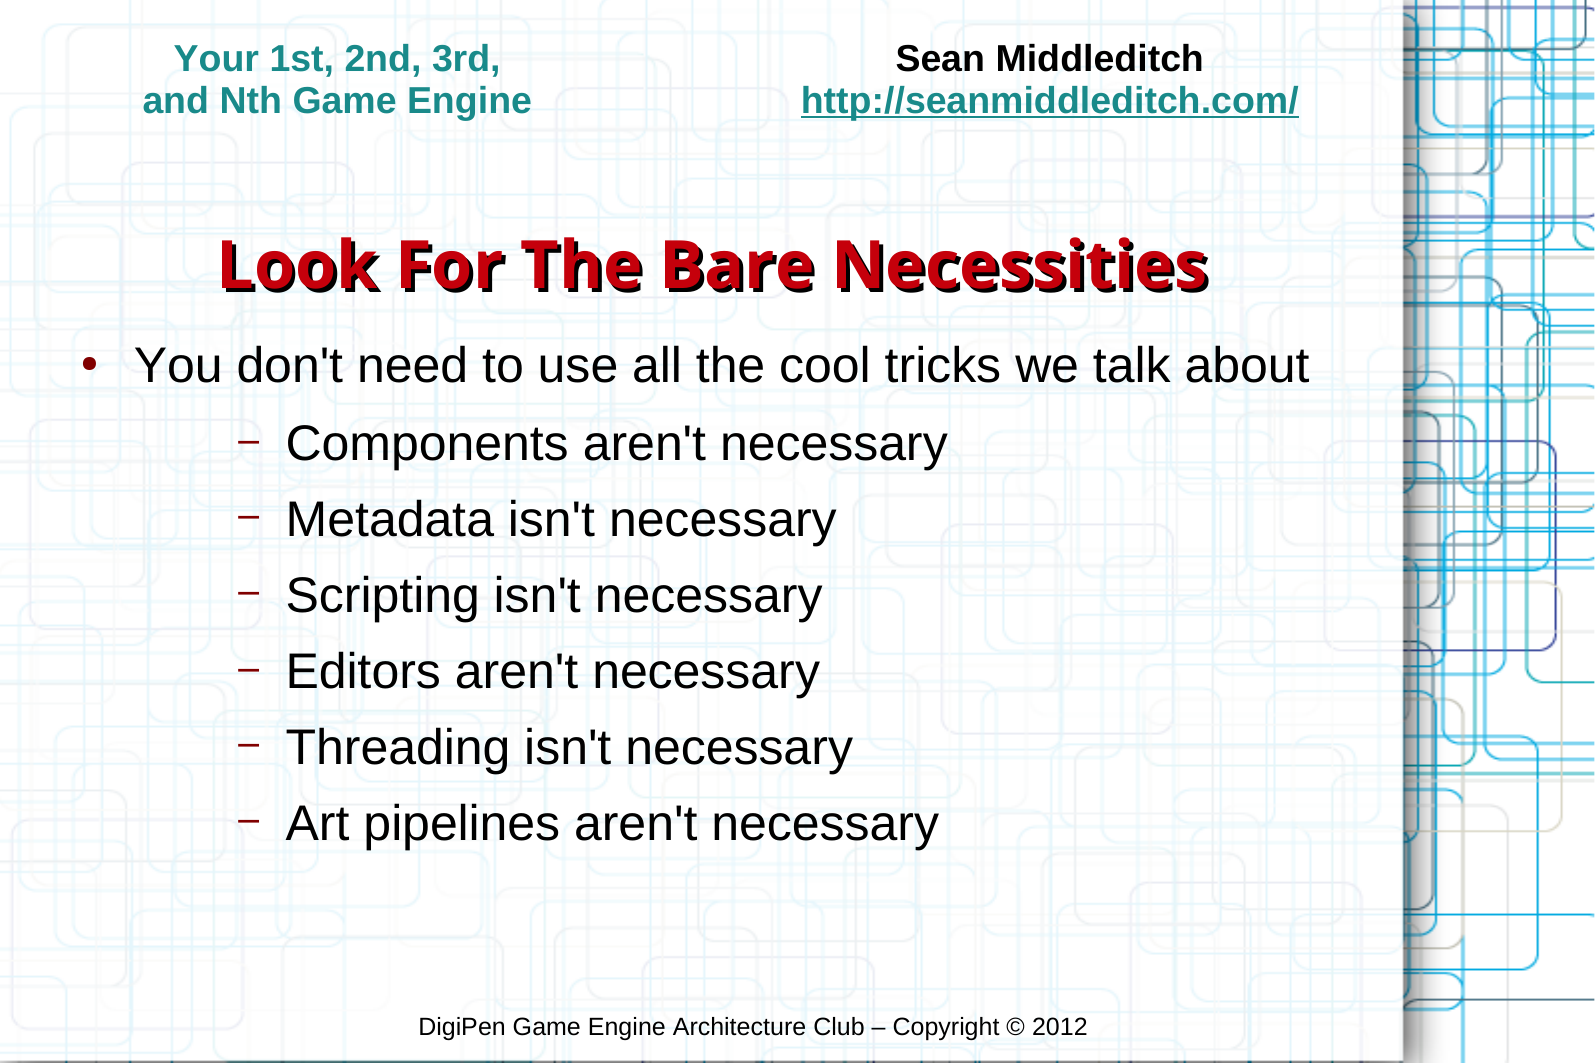

Your 1st, 2nd, 3rd,
and Nth Game Engine
Sean Middleditch
http://seanmiddleditch.com/
Look For The Bare Necessities
# You don't need to use all the cool tricks we talk about
Components aren't necessary
Metadata isn't necessary
Scripting isn't necessary
Editors aren't necessary
Threading isn't necessary
Art pipelines aren't necessary
DigiPen Game Engine Architecture Club – Copyright © 2012